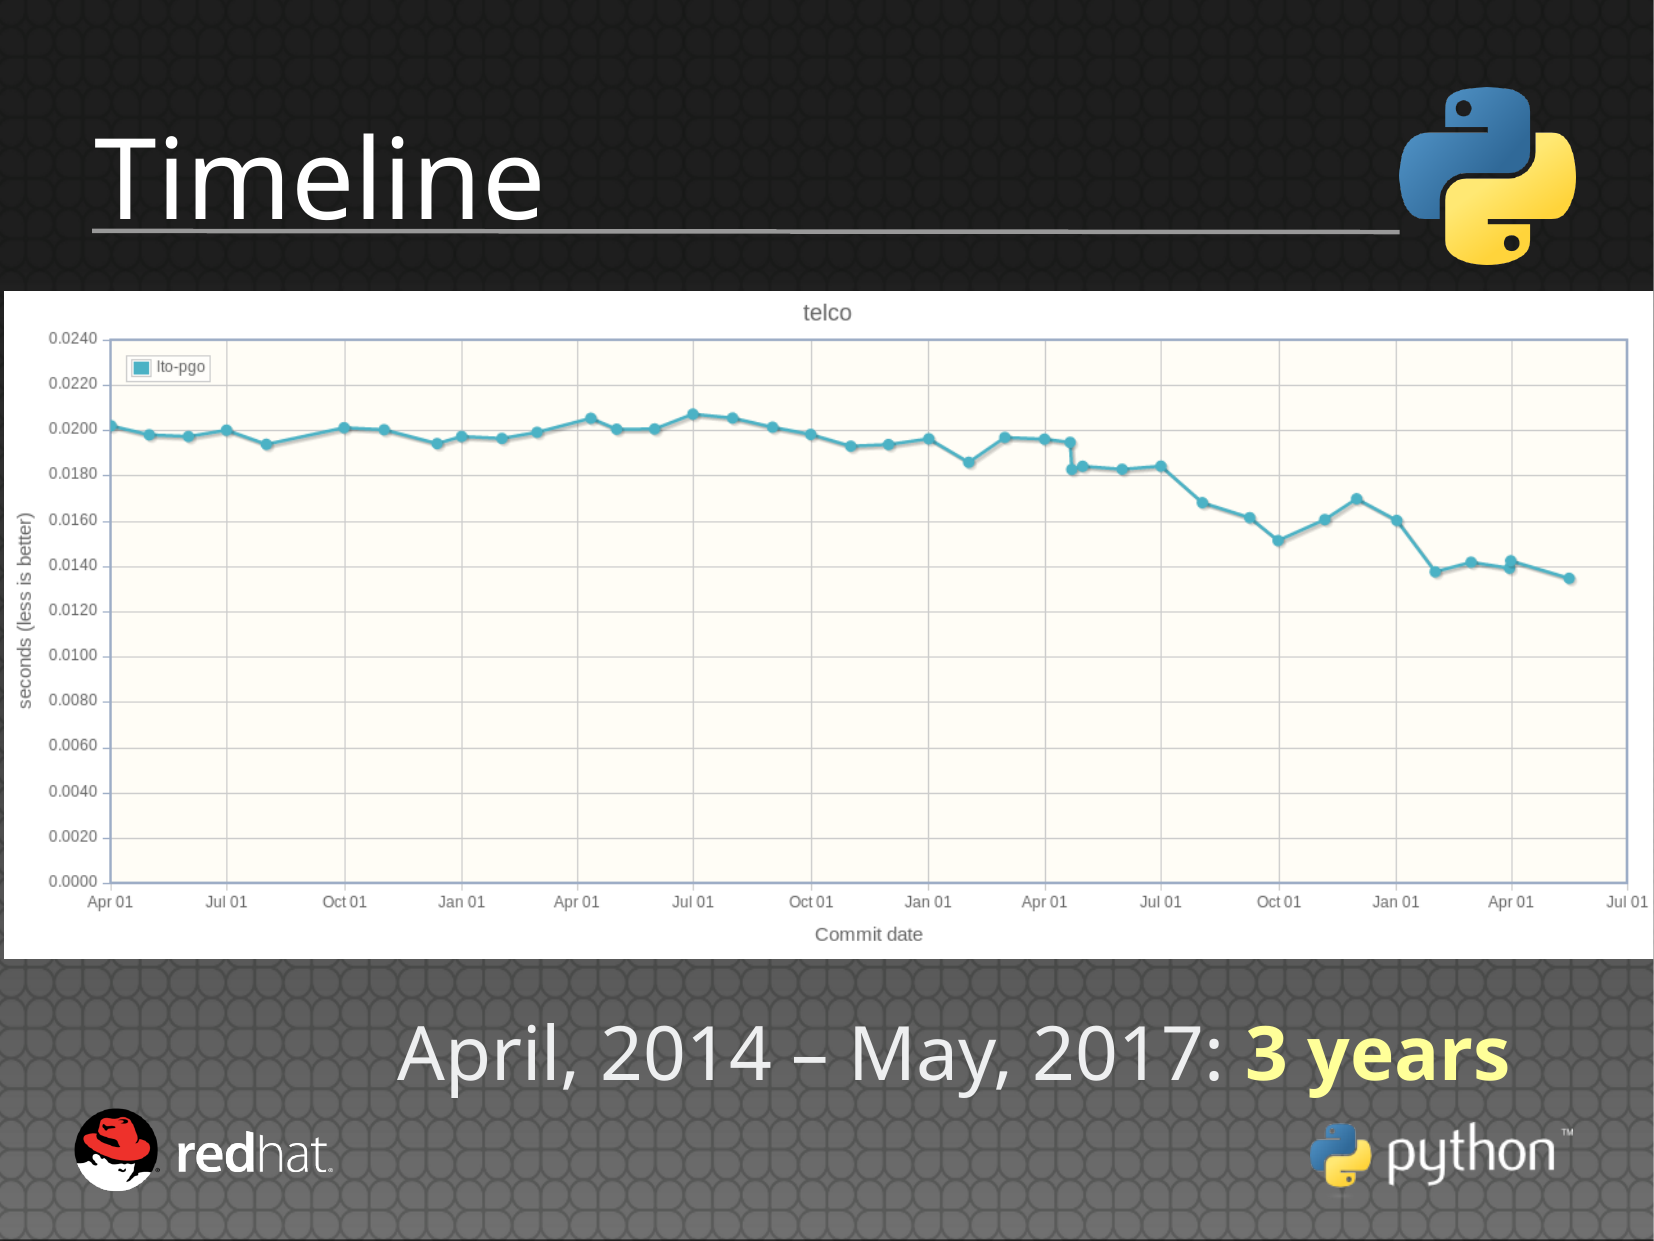

# Timeline
April, 2014 – May, 2017: 3 years